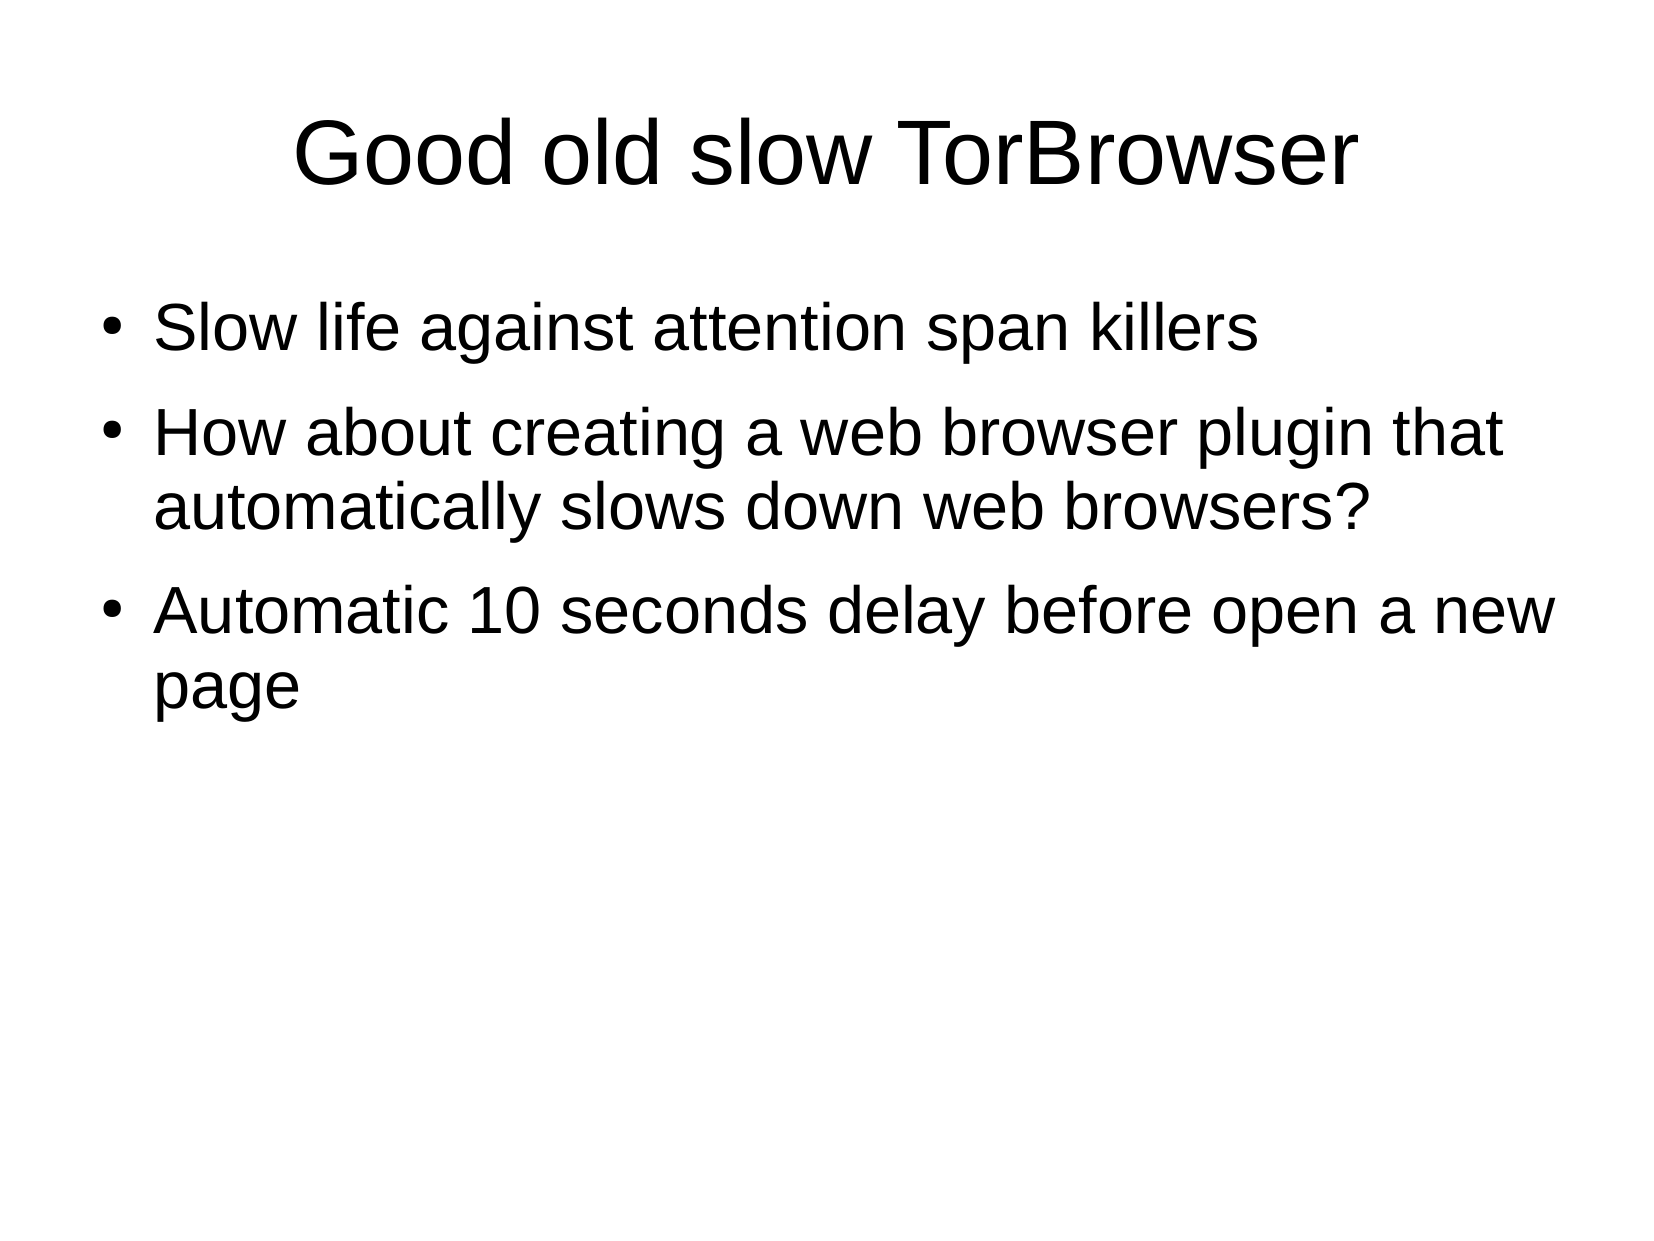

# Good old slow TorBrowser
Slow life against attention span killers
How about creating a web browser plugin that automatically slows down web browsers?
Automatic 10 seconds delay before open a new page